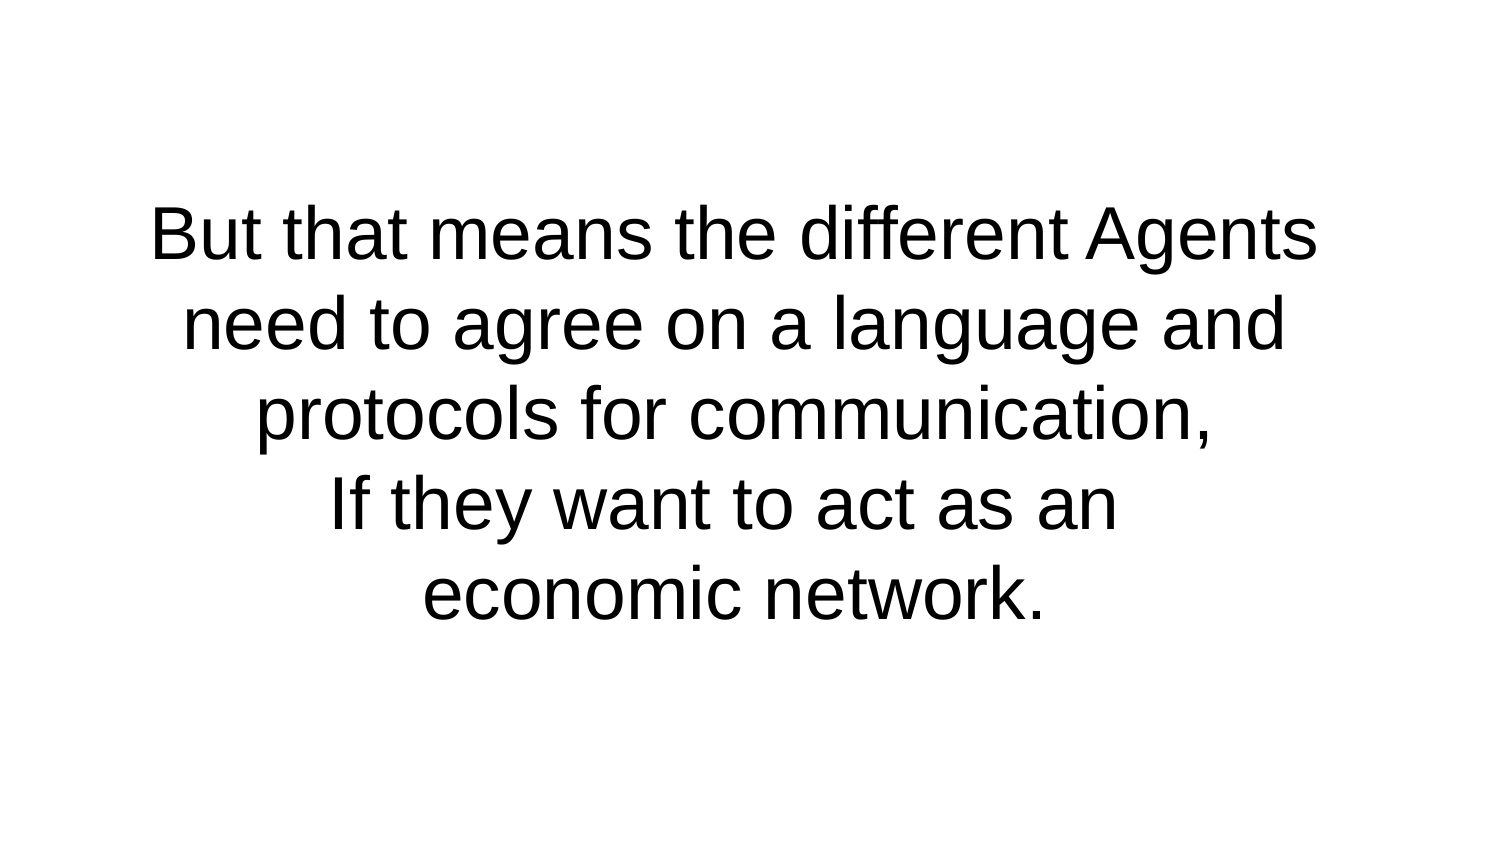

# But that means the different Agents need to agree on a language and protocols for communication, If they want to act as an economic network.